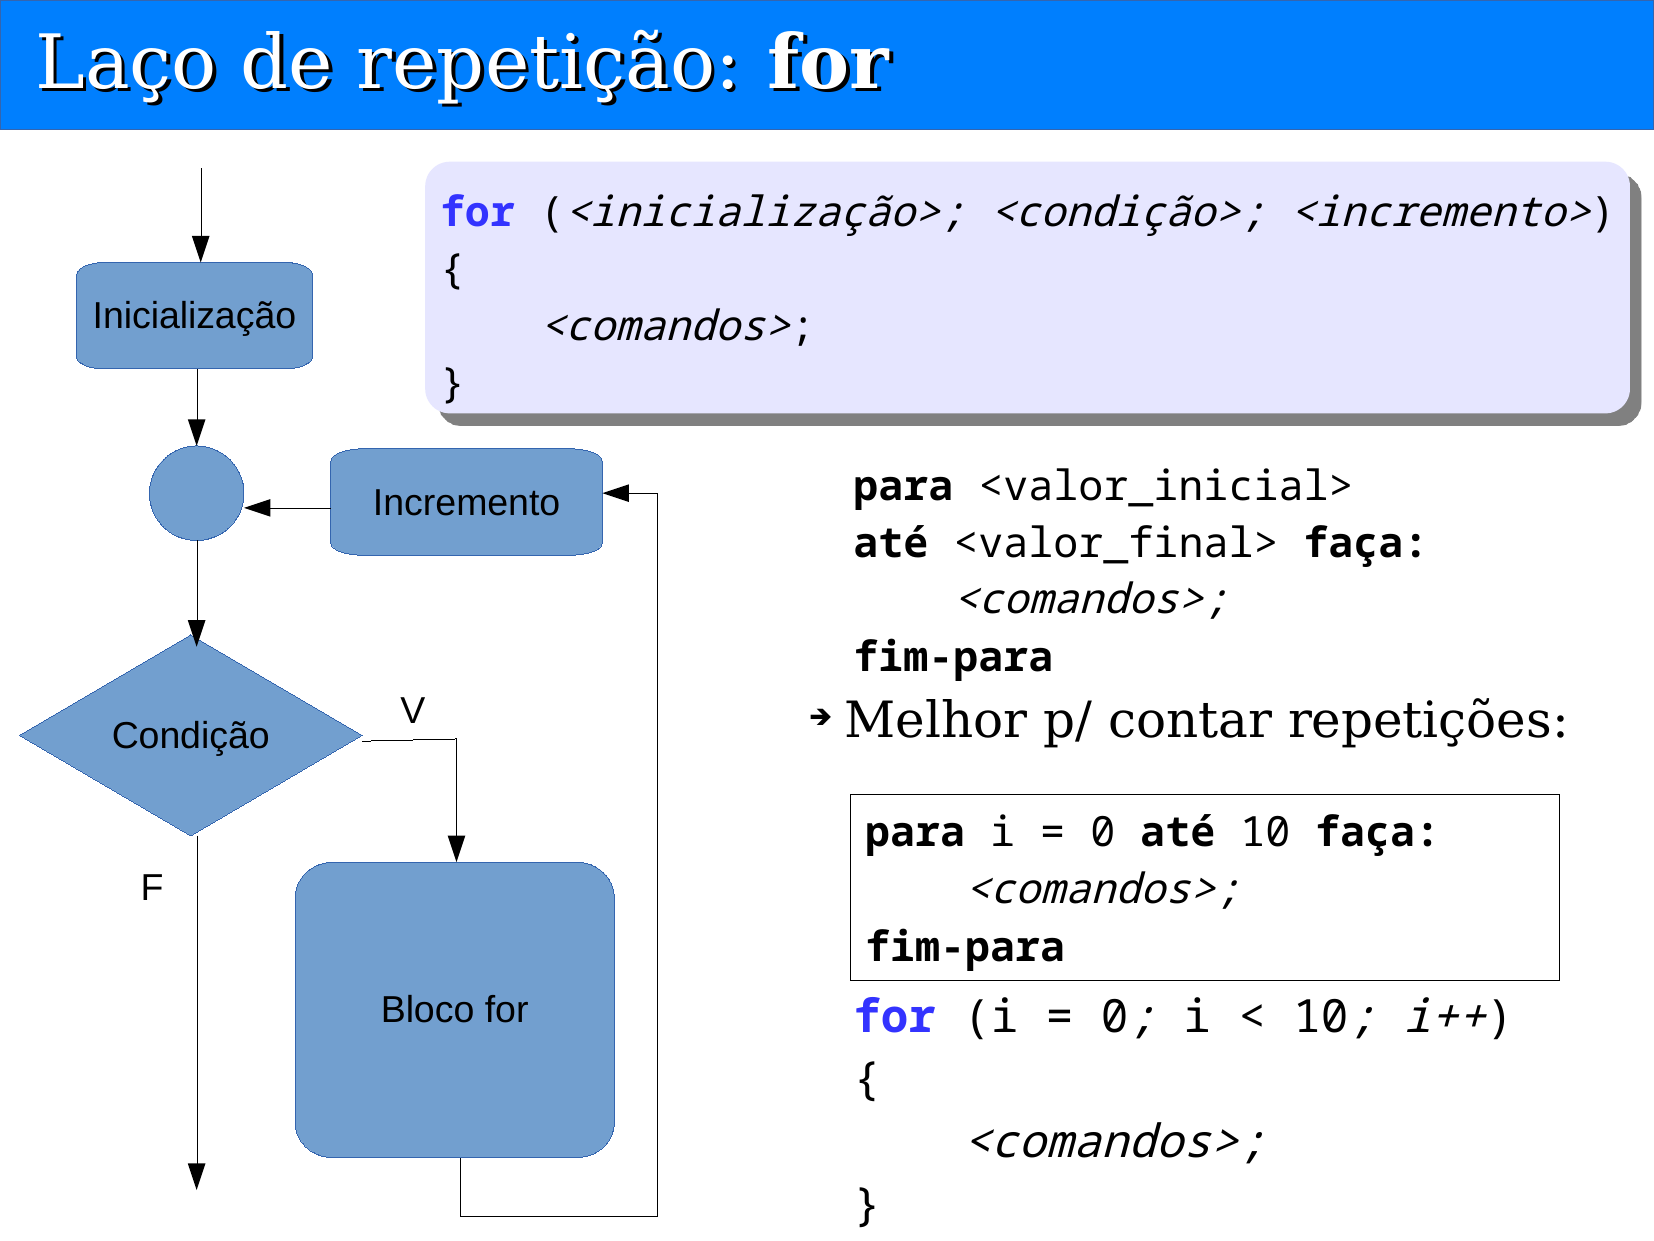

# Laço de repetição: for
for (<inicialização>; <condição>; <incremento>)
{
 <comandos>;
}
Inicialização
para <valor_inicial>
até <valor_final> faça:
 <comandos>;
fim-para
Incremento
Condição
Melhor p/ contar repetições:
V
para i = 0 até 10 faça:
 <comandos>;
fim-para
F
Bloco for
for (i = 0; i < 10; i++)
{
 <comandos>;
}